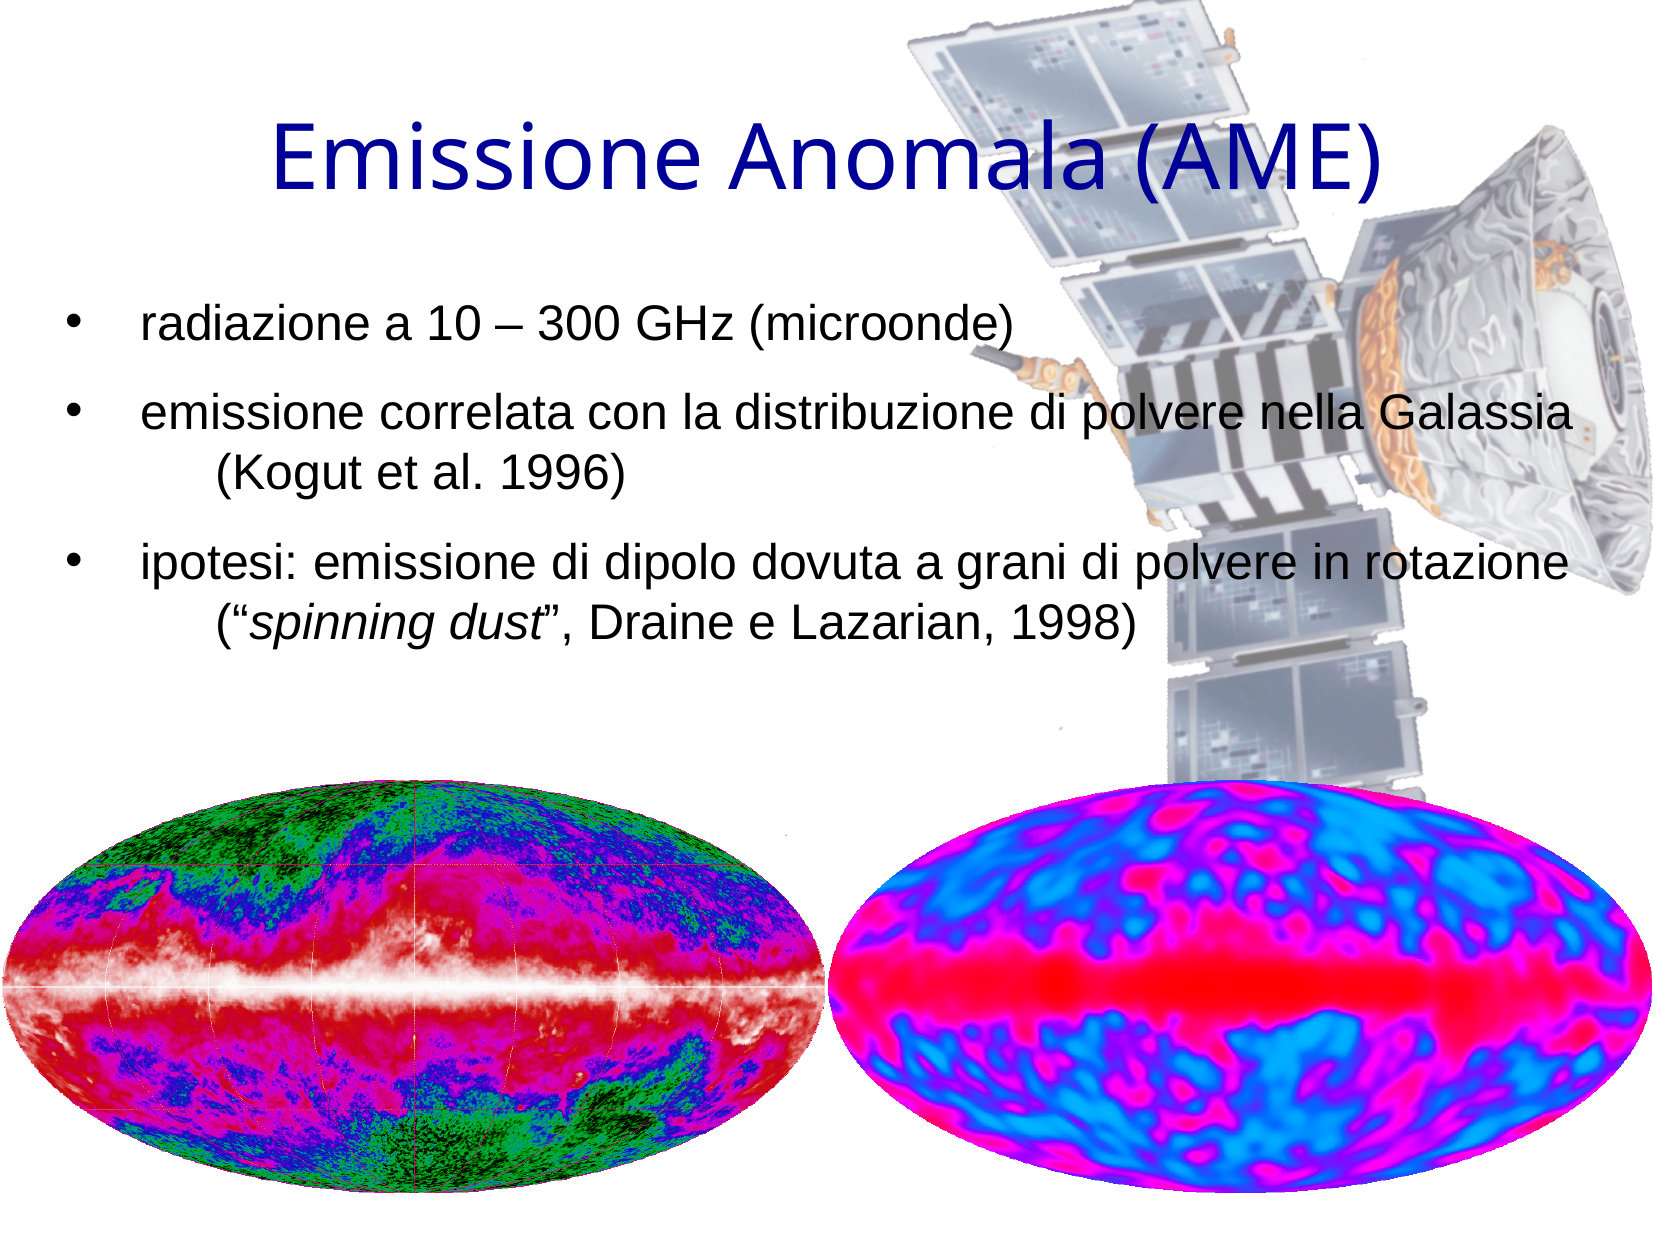

# Emissione Anomala (AME)
radiazione a 10 – 300 GHz (microonde)
emissione correlata con la distribuzione di polvere nella Galassia (Kogut et al. 1996)
ipotesi: emissione di dipolo dovuta a grani di polvere in rotazione (“spinning dust”, Draine e Lazarian, 1998)